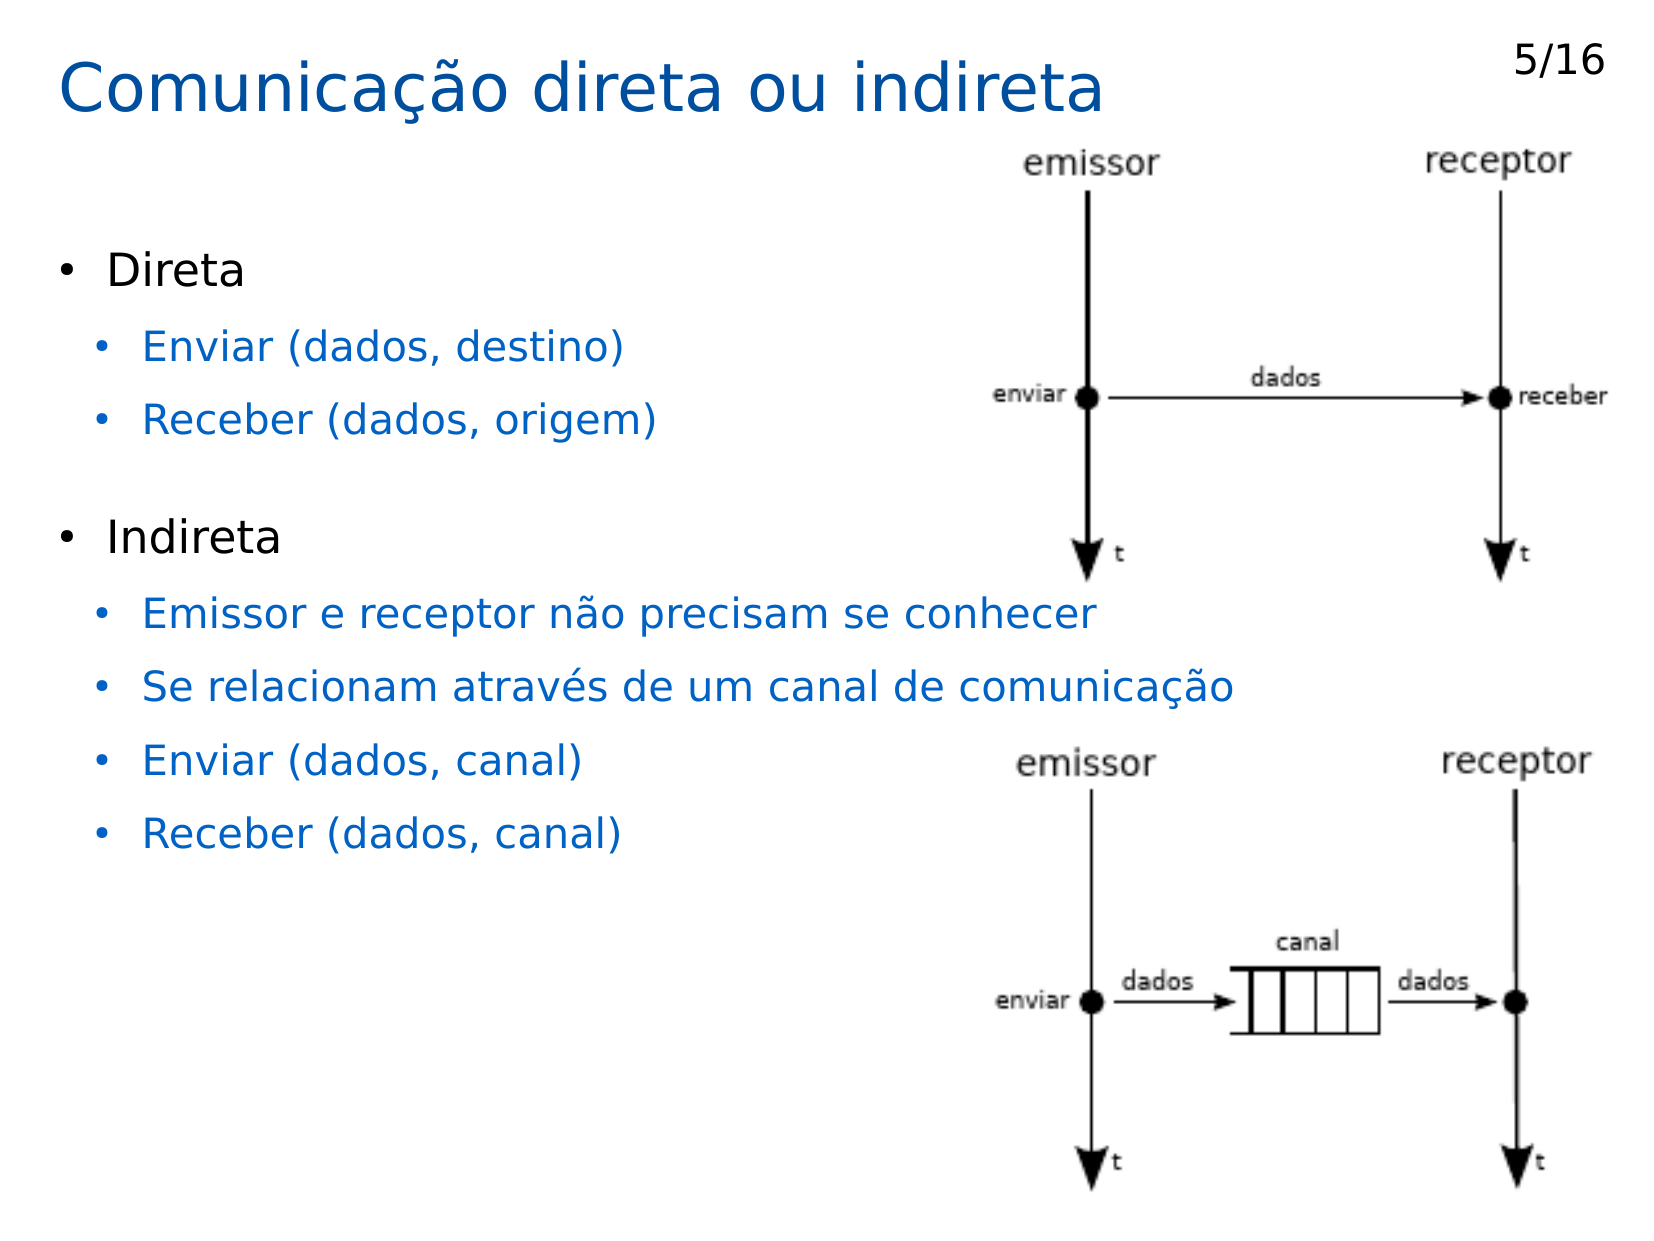

# Comunicação direta ou indireta
5
Direta
Enviar (dados, destino)
Receber (dados, origem)
Indireta
Emissor e receptor não precisam se conhecer
Se relacionam através de um canal de comunicação
Enviar (dados, canal)
Receber (dados, canal)